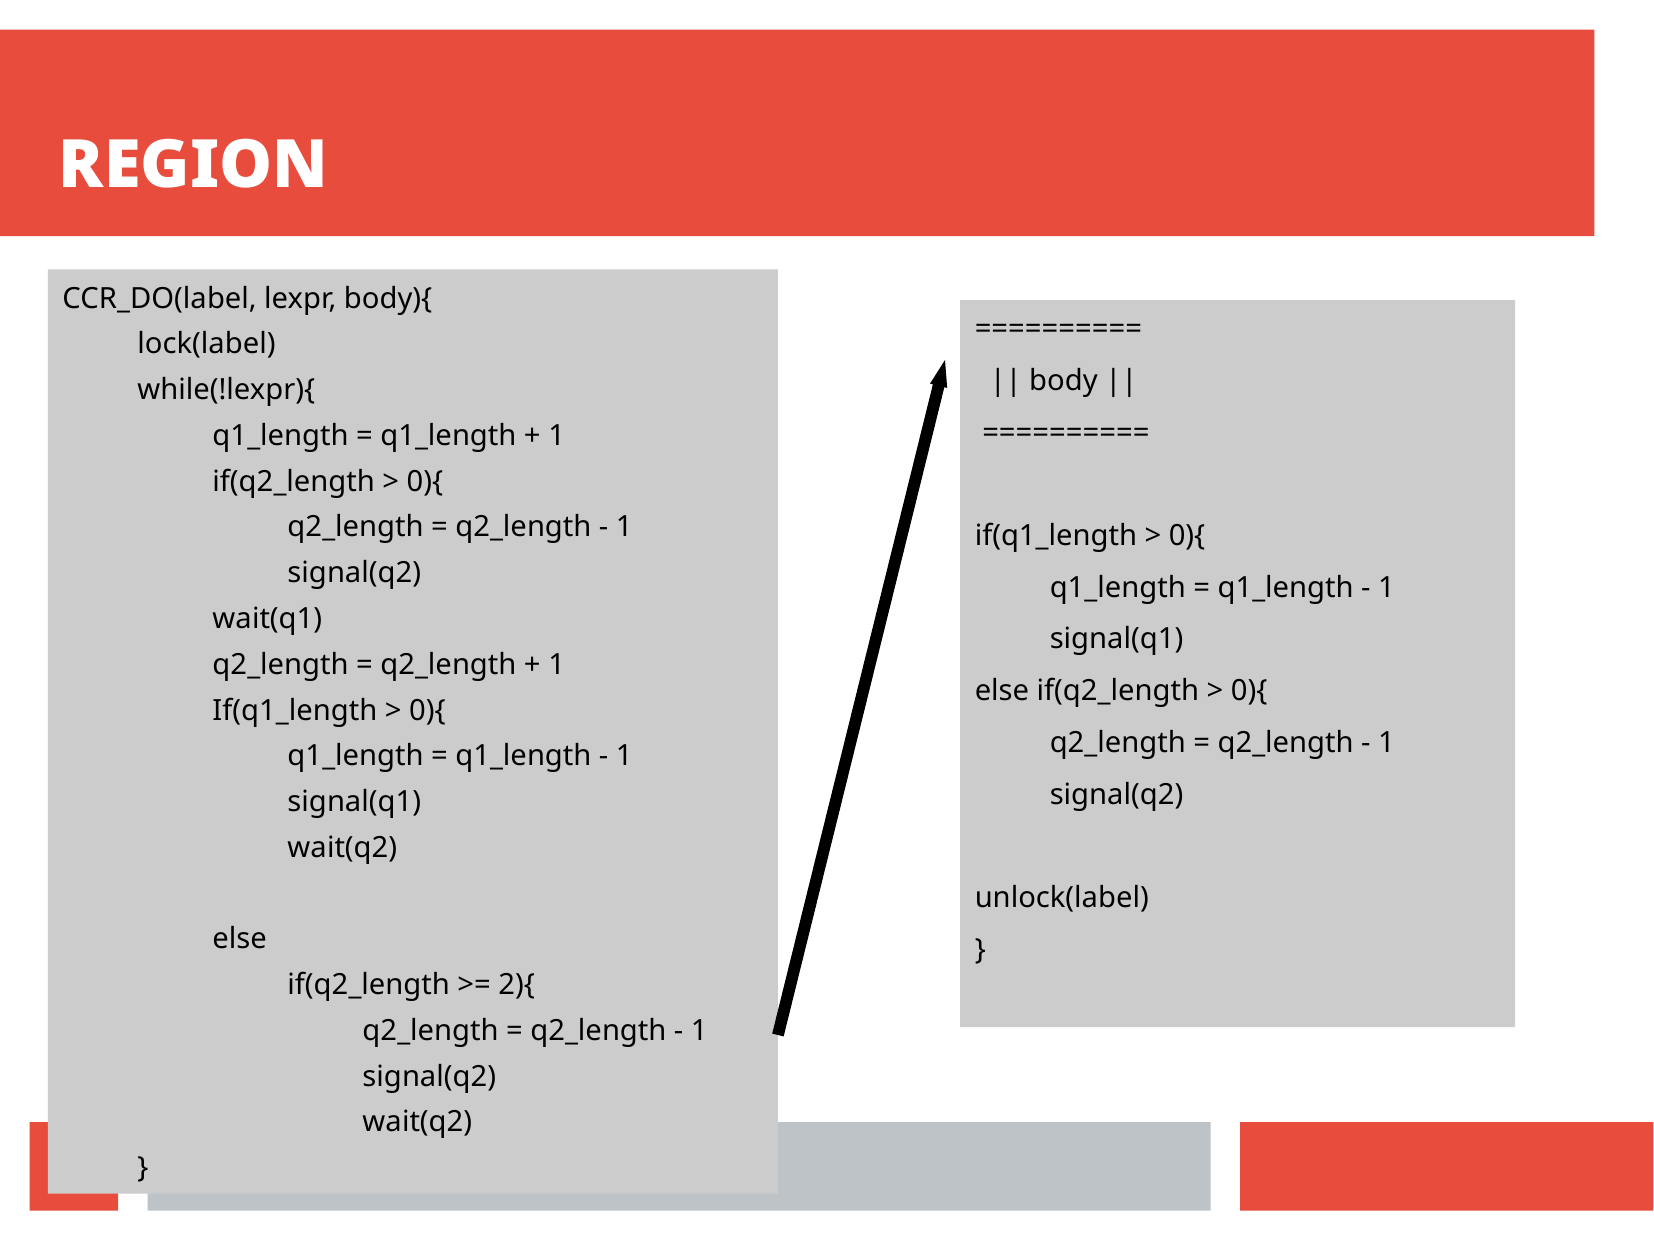

# REGION
CCR_DO(label, lexpr, body){
	lock(label)
	while(!lexpr){
		q1_length = q1_length + 1
		if(q2_length > 0){
			q2_length = q2_length - 1
			signal(q2)
		wait(q1)
		q2_length = q2_length + 1
		If(q1_length > 0){
			q1_length = q1_length - 1
			signal(q1)
			wait(q2)
		else
			if(q2_length >= 2){
				q2_length = q2_length - 1
				signal(q2)
				wait(q2)
	}
==========
 || body ||
 ==========
if(q1_length > 0){
	q1_length = q1_length - 1
	signal(q1)
else if(q2_length > 0){
	q2_length = q2_length - 1
	signal(q2)
unlock(label)
}
5